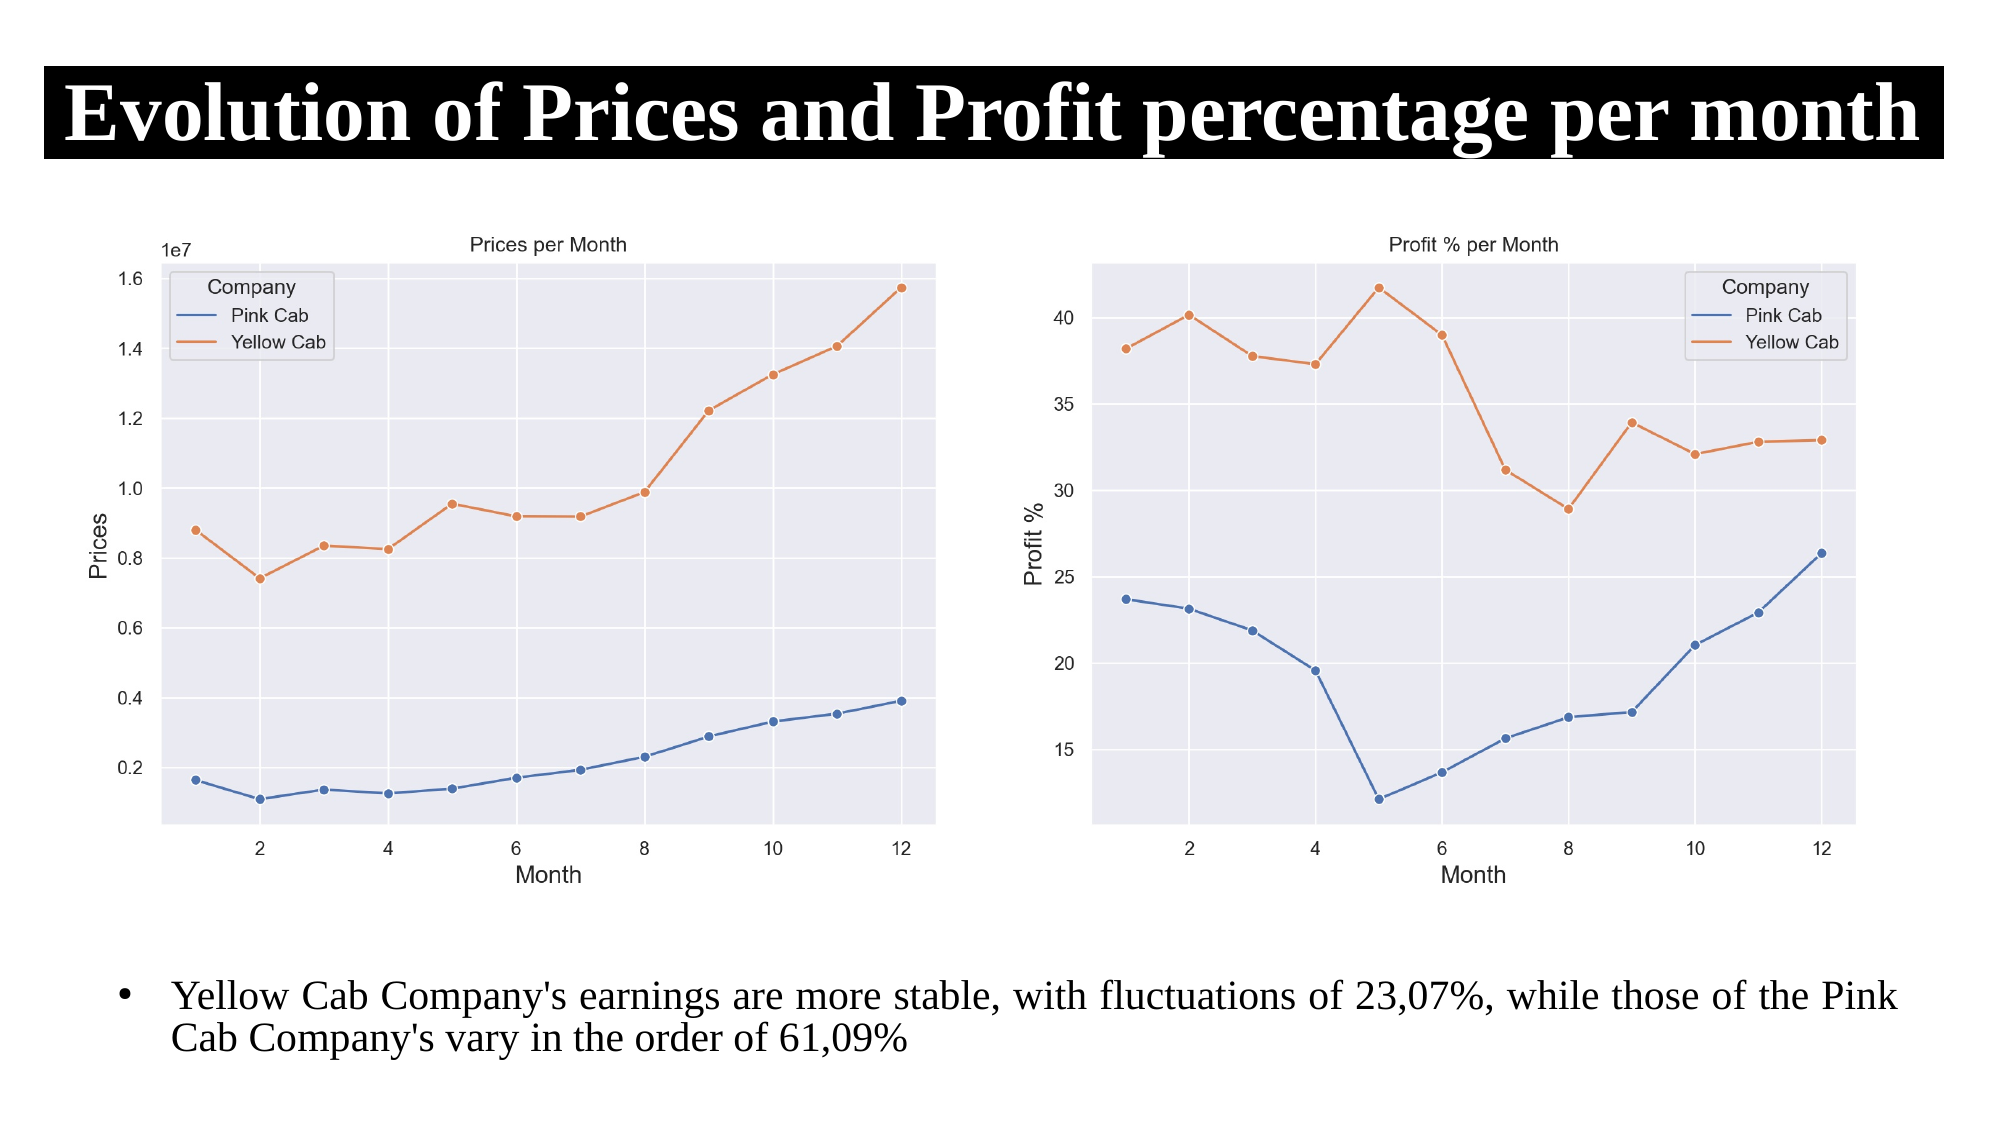

# Evolution of Prices and Profit percentage per month
Yellow Cab Company's earnings are more stable, with fluctuations of 23,07%, while those of the Pink Cab Company's vary in the order of 61,09%